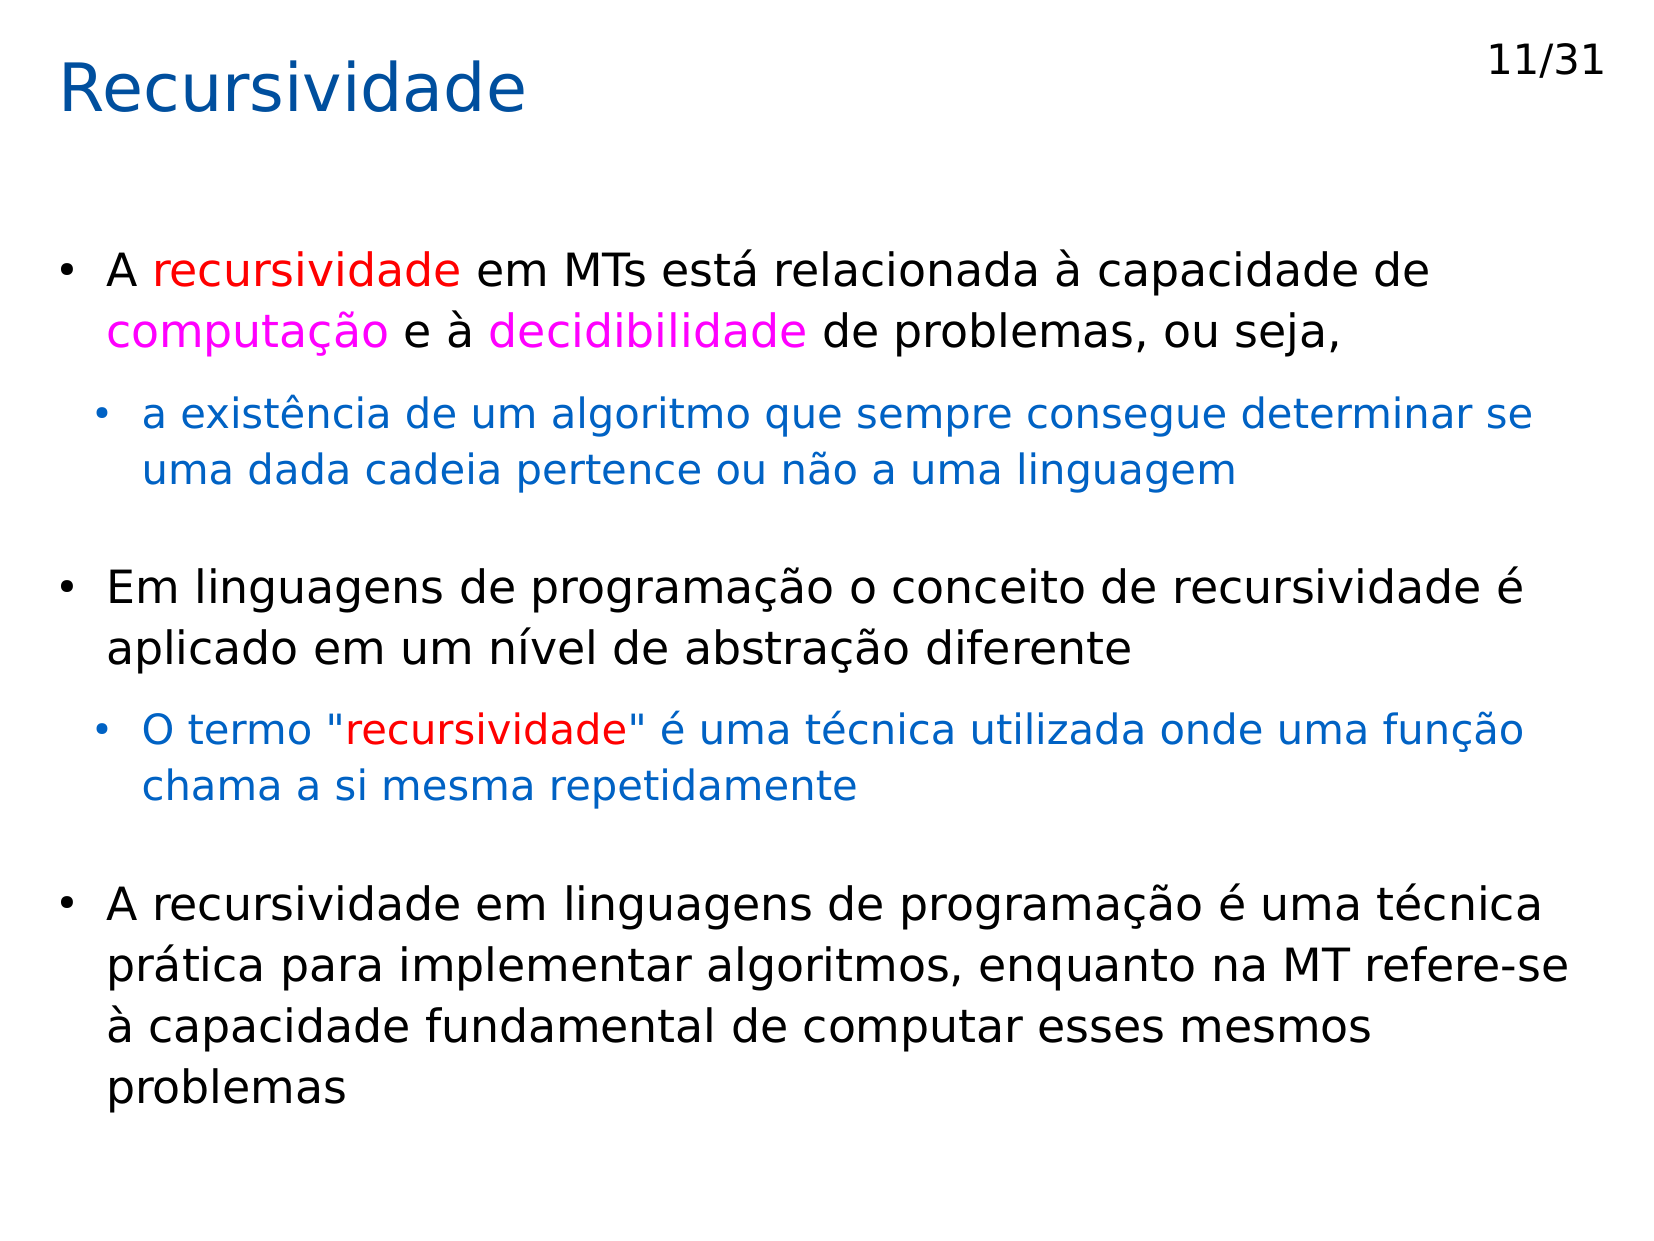

# Recursividade
11
A recursividade em MTs está relacionada à capacidade de computação e à decidibilidade de problemas, ou seja,
a existência de um algoritmo que sempre consegue determinar se uma dada cadeia pertence ou não a uma linguagem
Em linguagens de programação o conceito de recursividade é aplicado em um nível de abstração diferente
O termo "recursividade" é uma técnica utilizada onde uma função chama a si mesma repetidamente
A recursividade em linguagens de programação é uma técnica prática para implementar algoritmos, enquanto na MT refere-se à capacidade fundamental de computar esses mesmos problemas